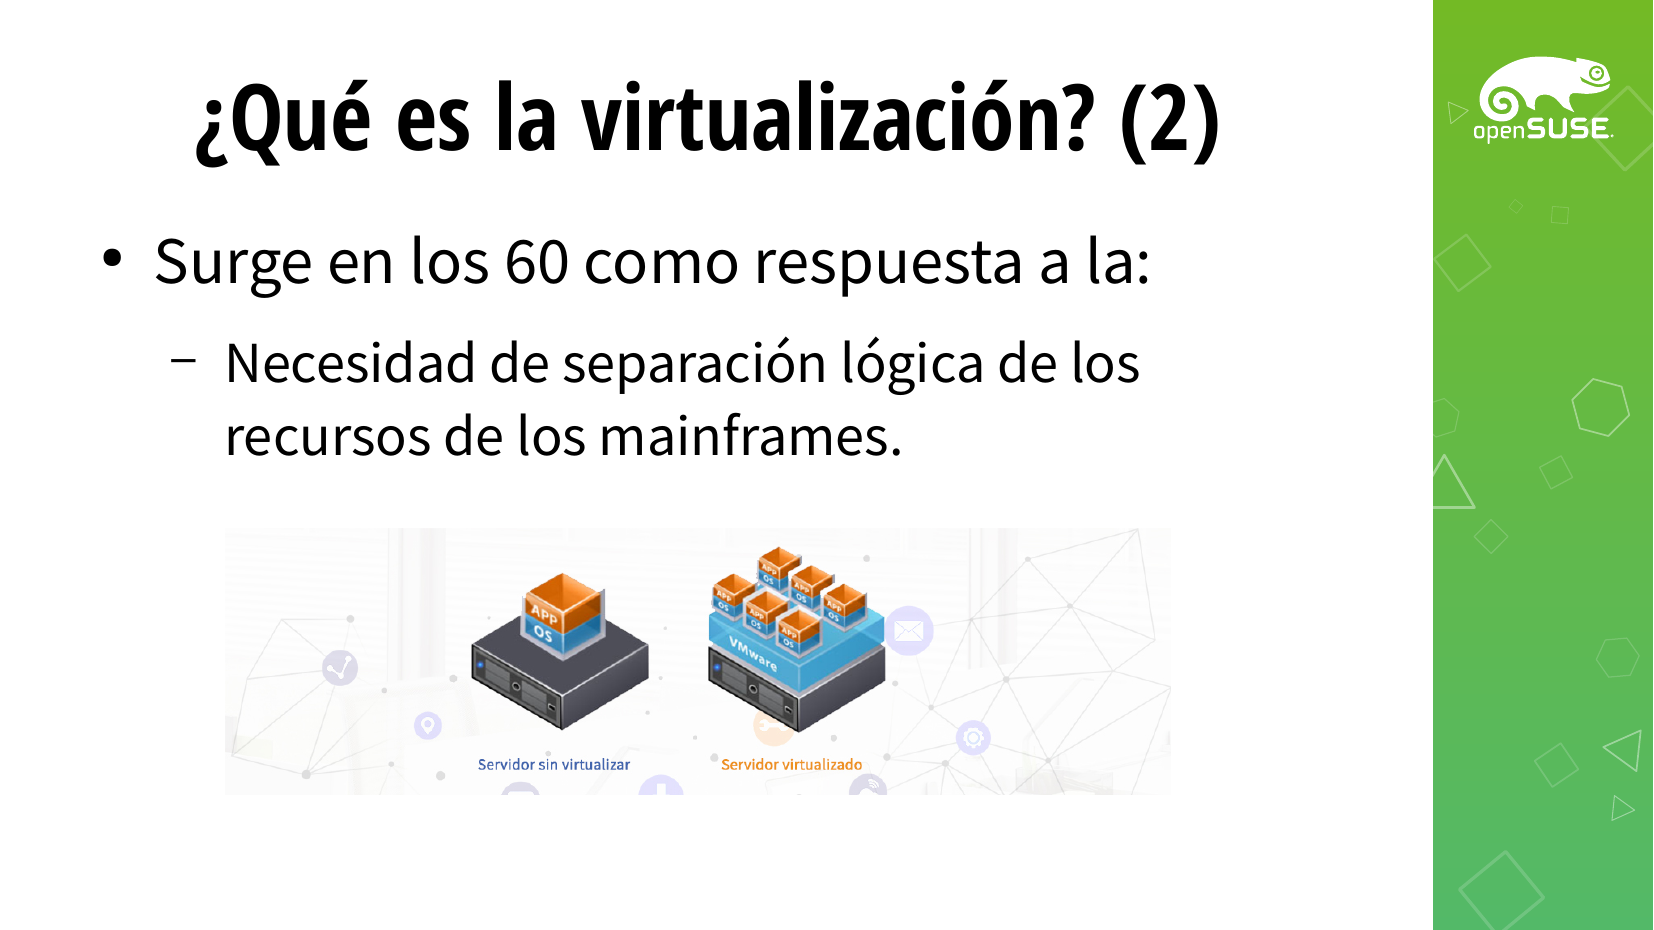

# ¿Qué es la virtualización? (2)
Surge en los 60 como respuesta a la:
Necesidad de separación lógica de los recursos de los mainframes.